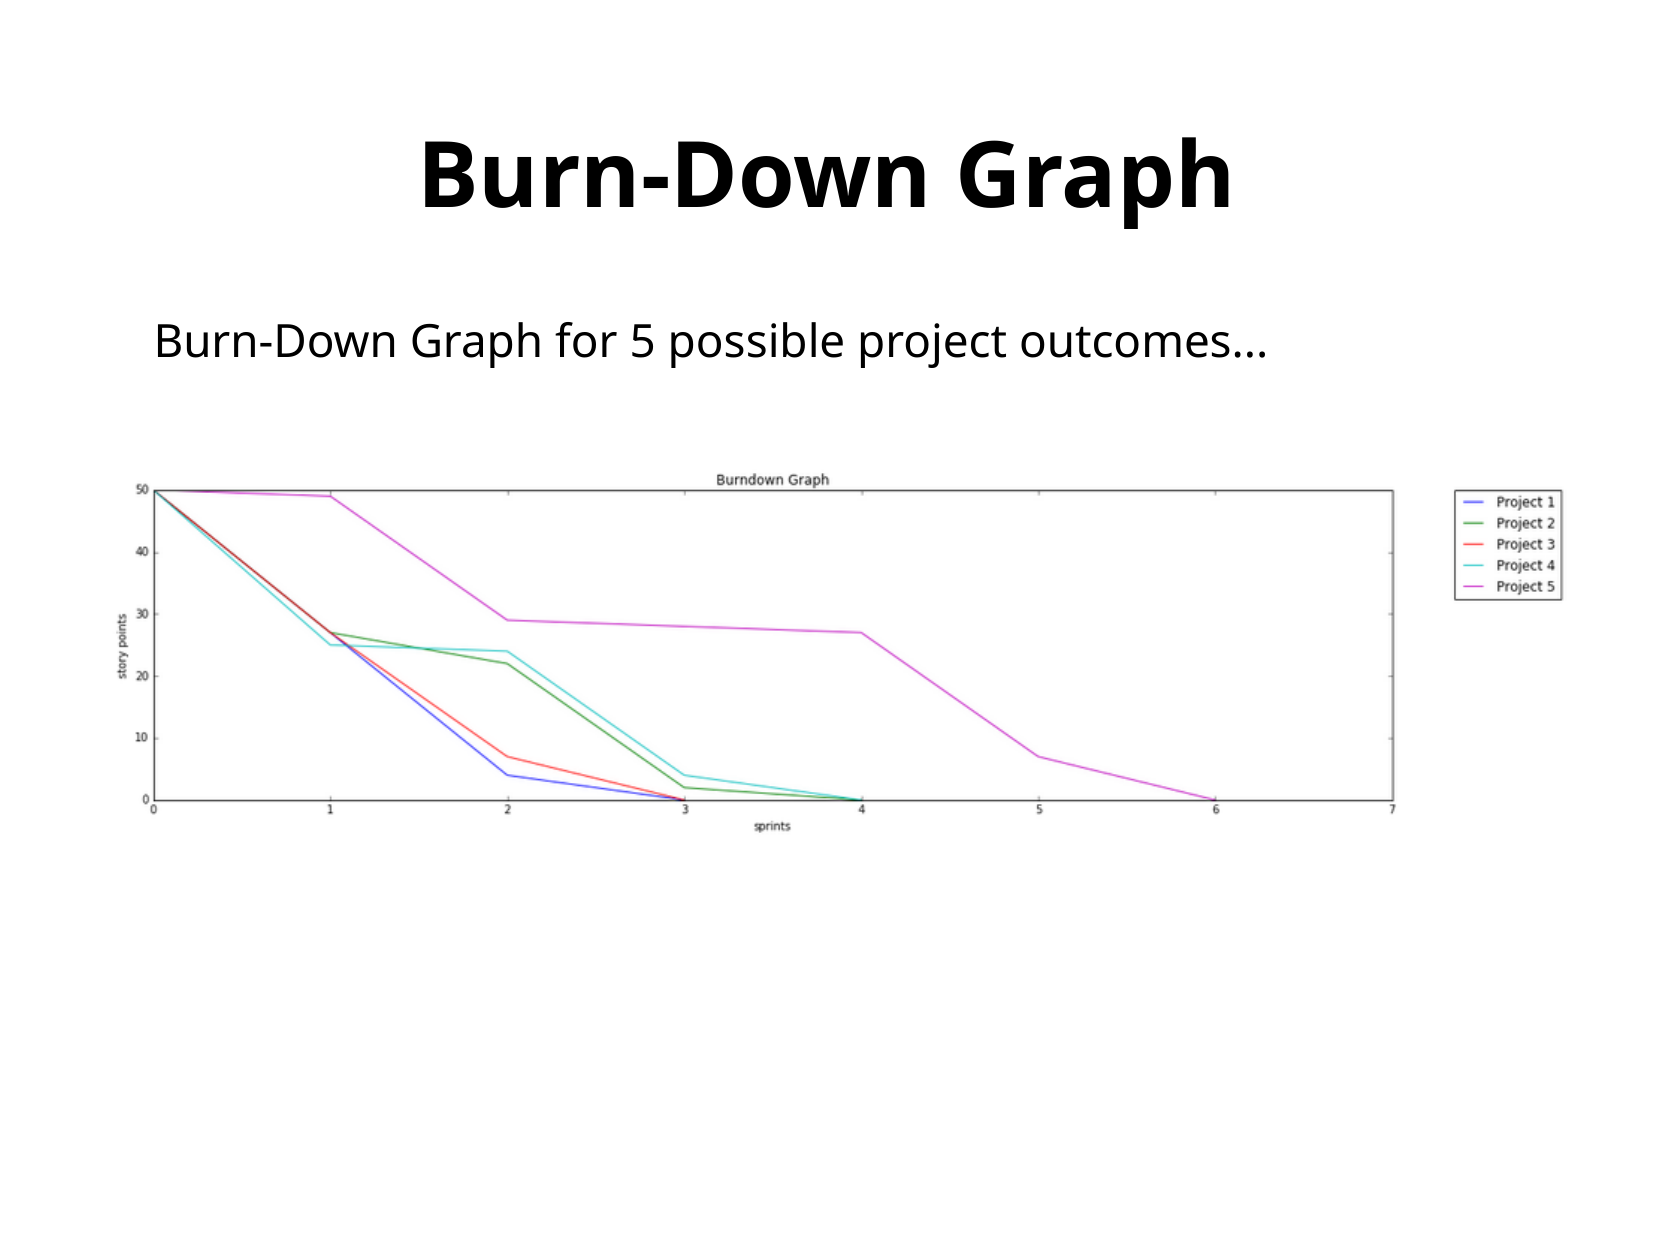

# Burn-Down Graph
Burn-Down Graph for 5 possible project outcomes...